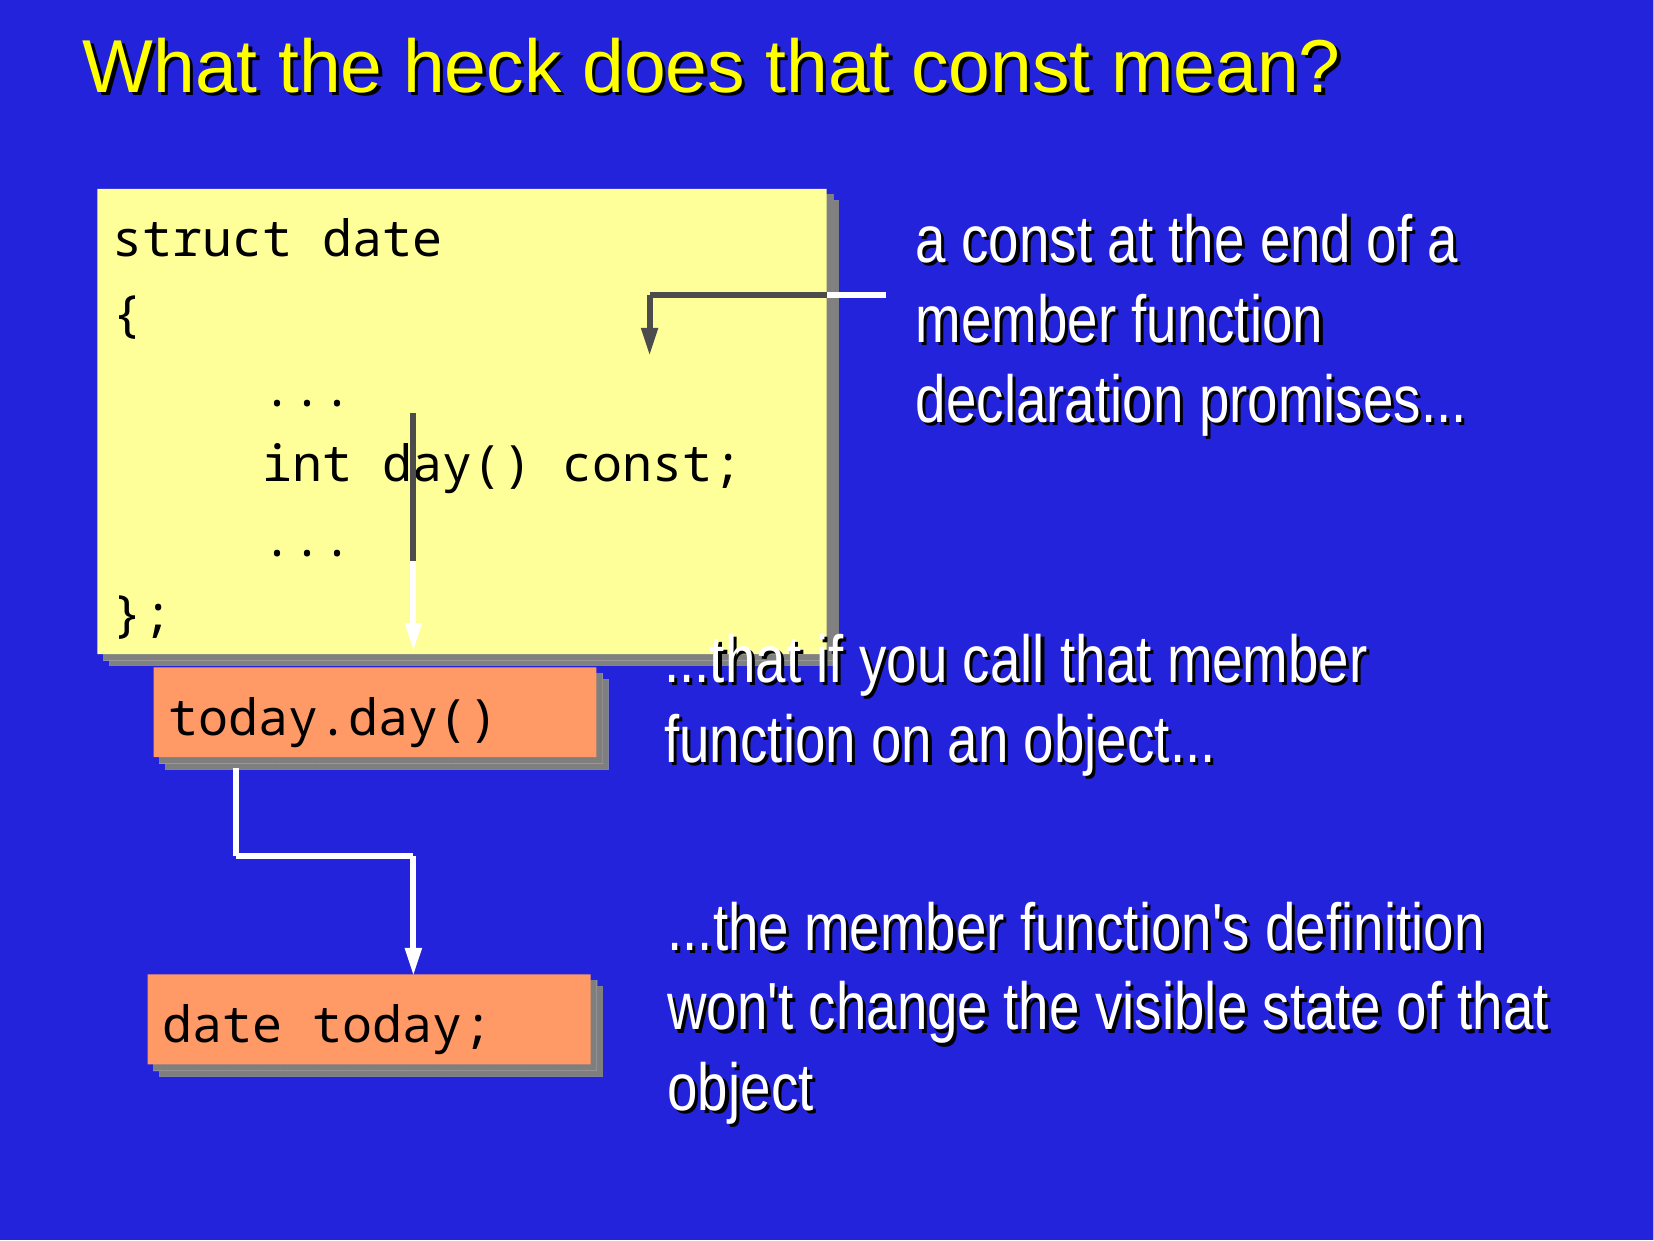

# What the heck does that const mean?
a const at the end of a member function declaration promises...
struct date
{
 ...
 int day() const;
 ...
};
...that if you call that member function on an object...
today.day()
...the member function's definition won't change the visible state of that object
date today;